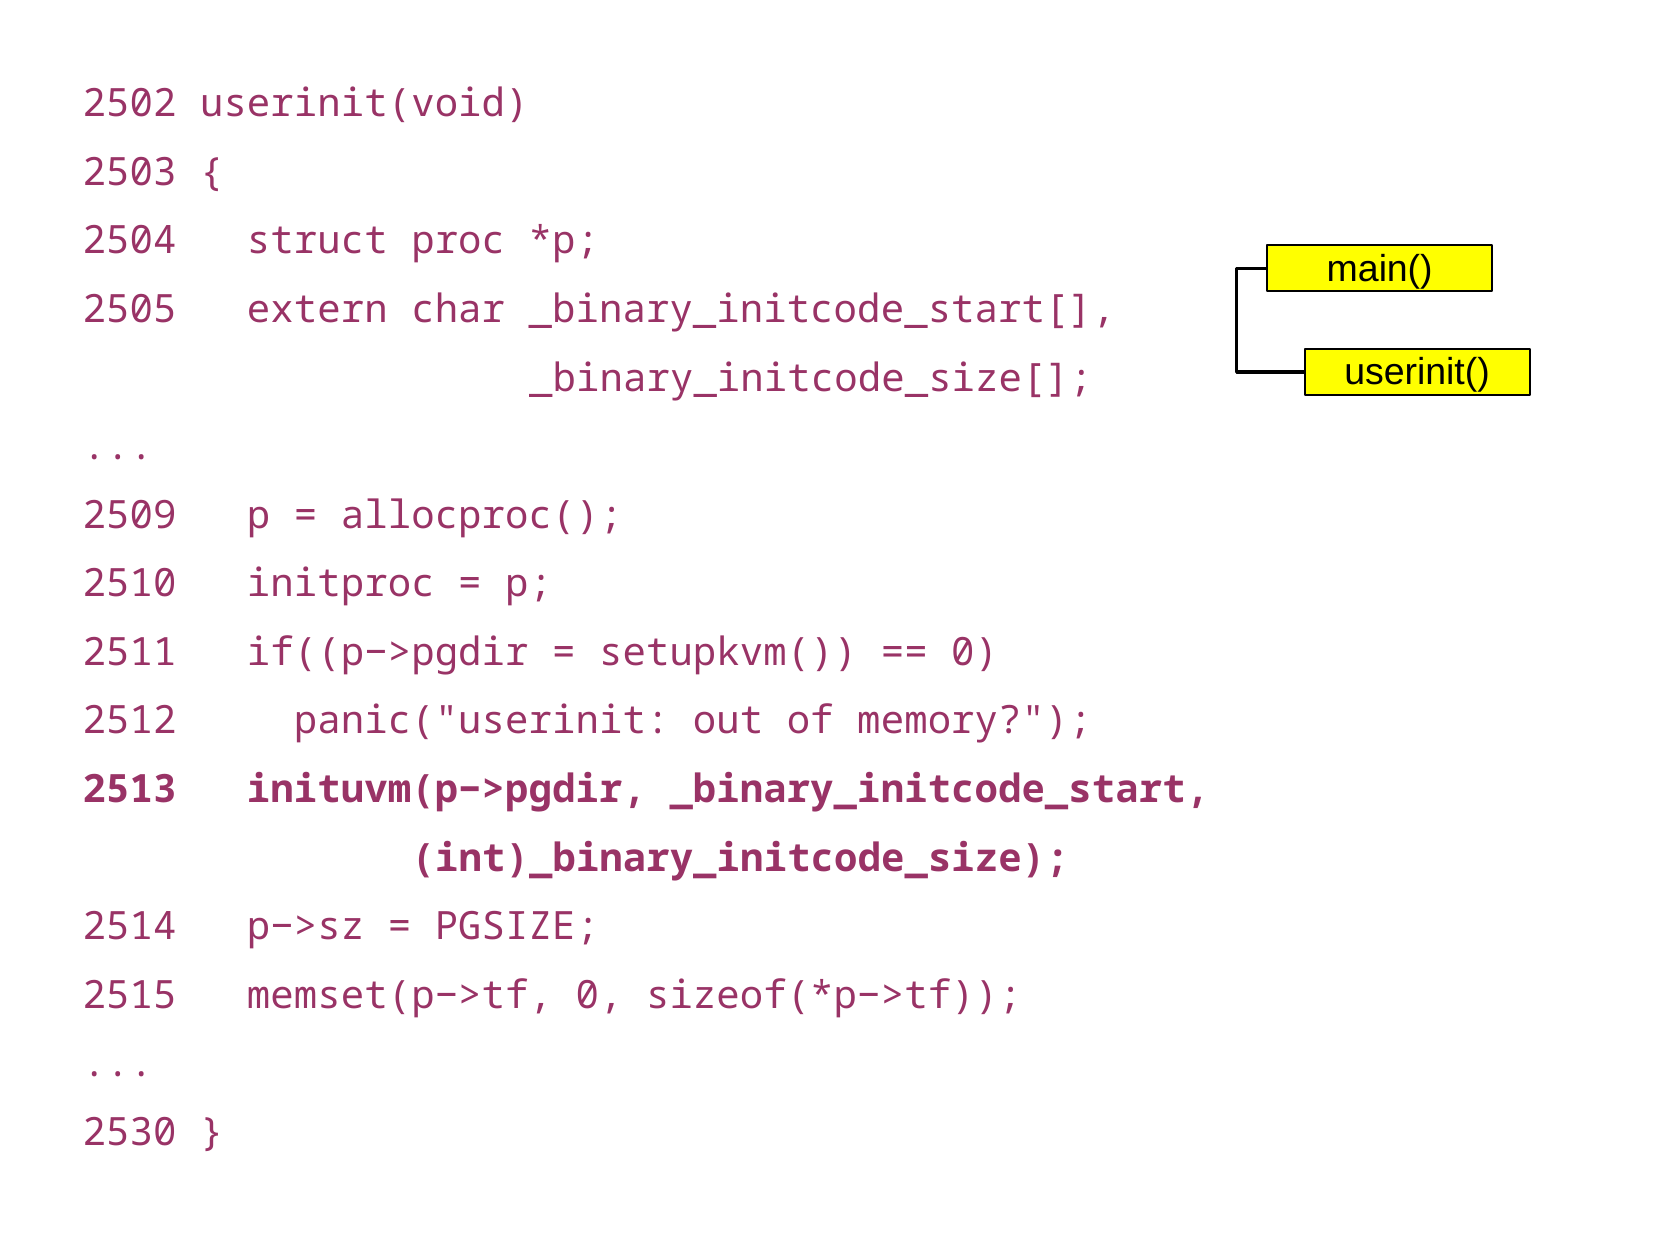

# 2502 userinit(void)
2503 {
2504 struct proc *p;
2505 extern char _binary_initcode_start[],
 _binary_initcode_size[];
...
2509 p = allocproc();
2510 initproc = p;
2511 if((p−>pgdir = setupkvm()) == 0)
2512 panic("userinit: out of memory?");
2513 inituvm(p−>pgdir, _binary_initcode_start,
 (int)_binary_initcode_size);
2514 p−>sz = PGSIZE;
2515 memset(p−>tf, 0, sizeof(*p−>tf));
...
2530 }
main()
userinit()